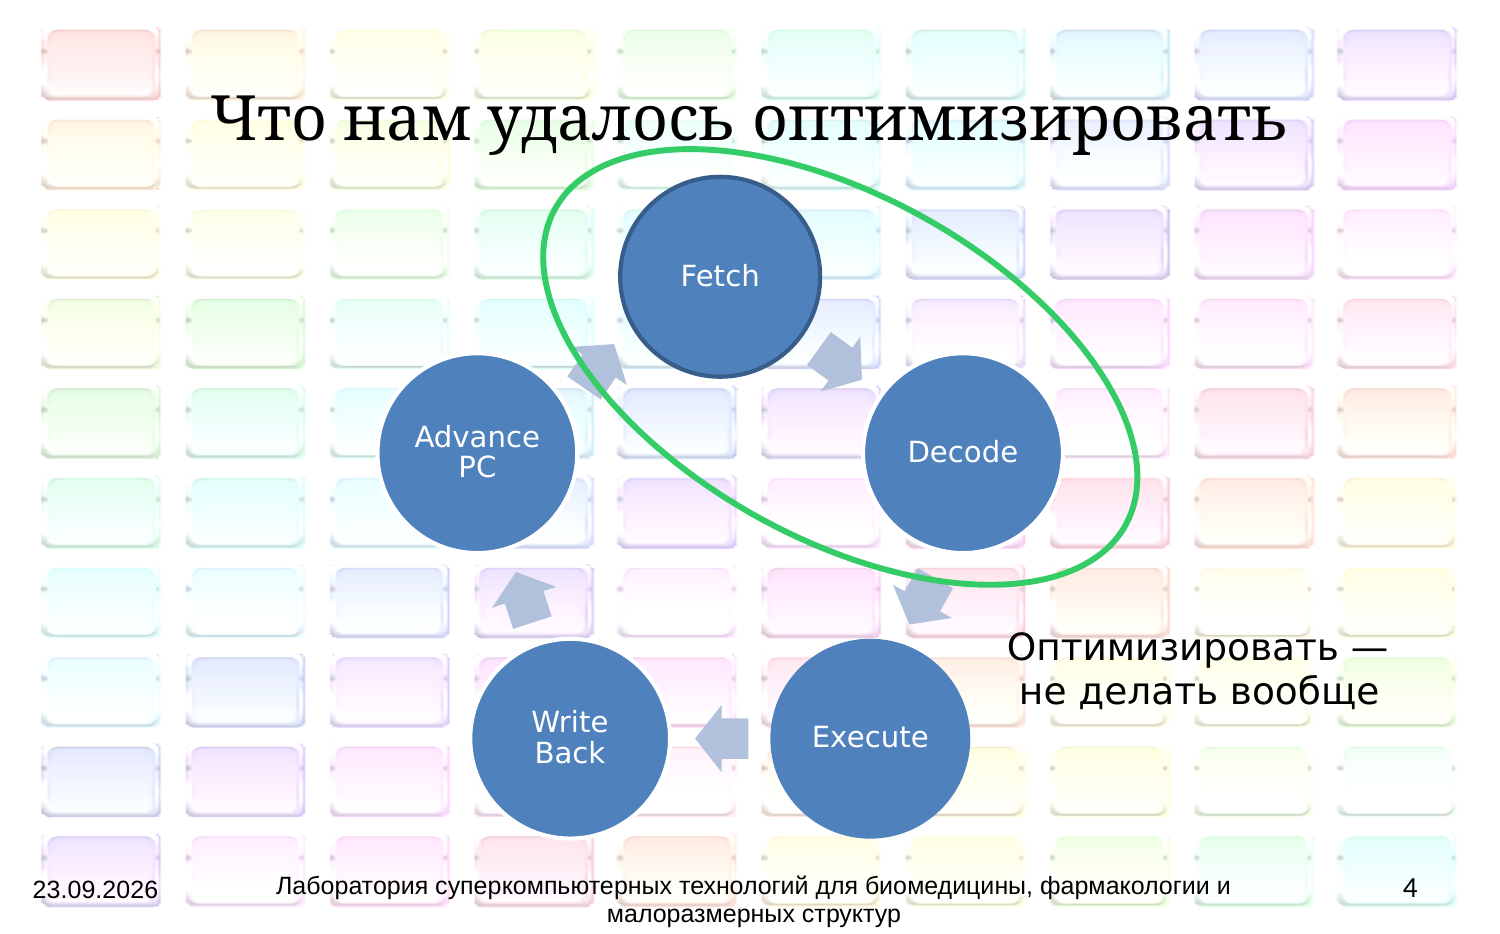

# Что нам удалось оптимизировать
Fetch
Advance PC
Decode
Write Back
Execute
Оптимизировать —
 не делать вообще
Лаборатория суперкомпьютерных технологий для биомедицины, фармакологии и малоразмерных структур